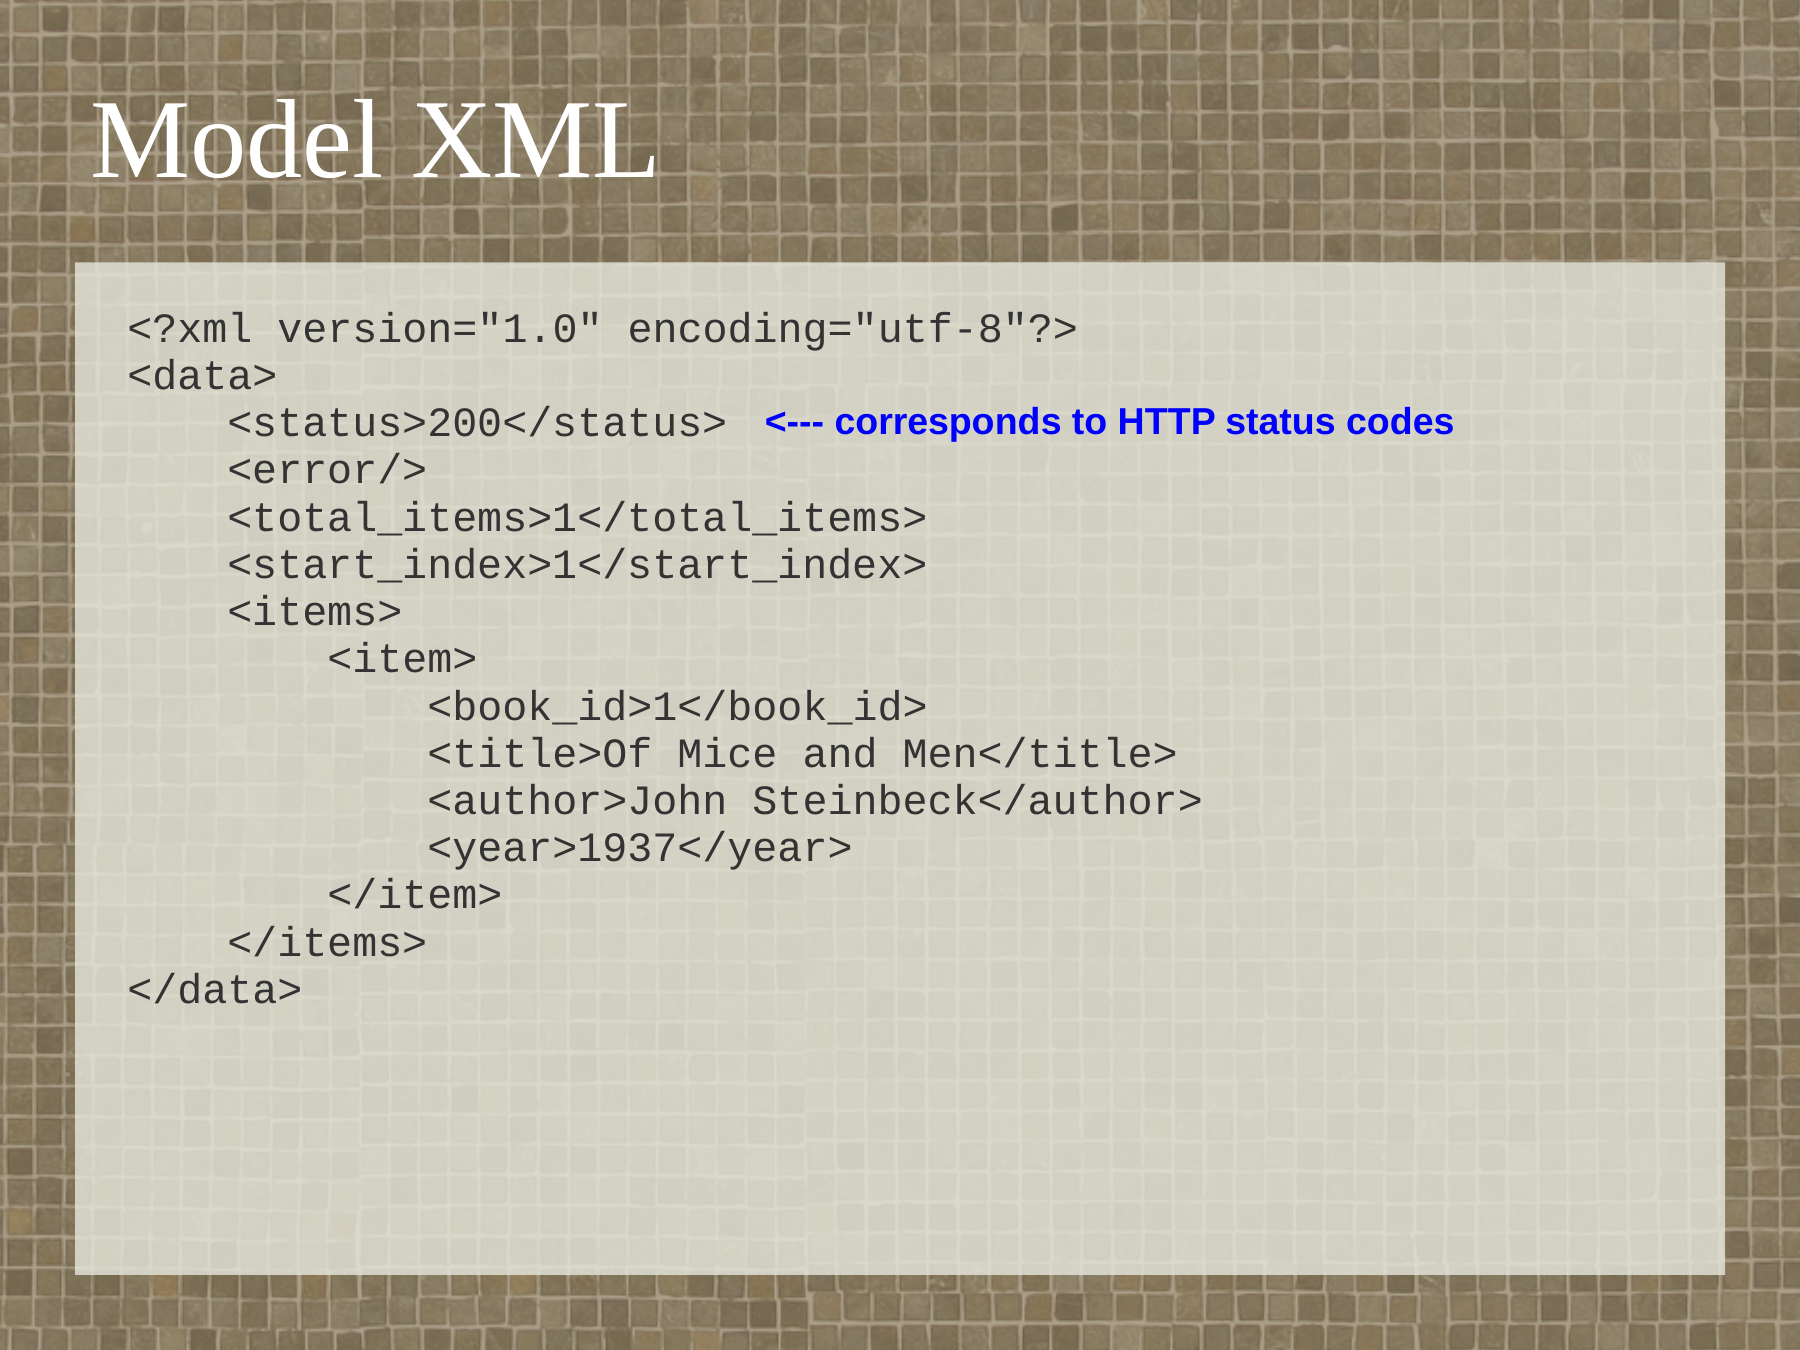

# Model XML
<?xml version="1.0" encoding="utf-8"?>
<data>
 <status>200</status>
 <error/>
 <total_items>1</total_items>
 <start_index>1</start_index>
 <items>
 <item>
 <book_id>1</book_id>
 <title>Of Mice and Men</title>
 <author>John Steinbeck</author>
 <year>1937</year>
 </item>
 </items>
</data>
<--- corresponds to HTTP status codes